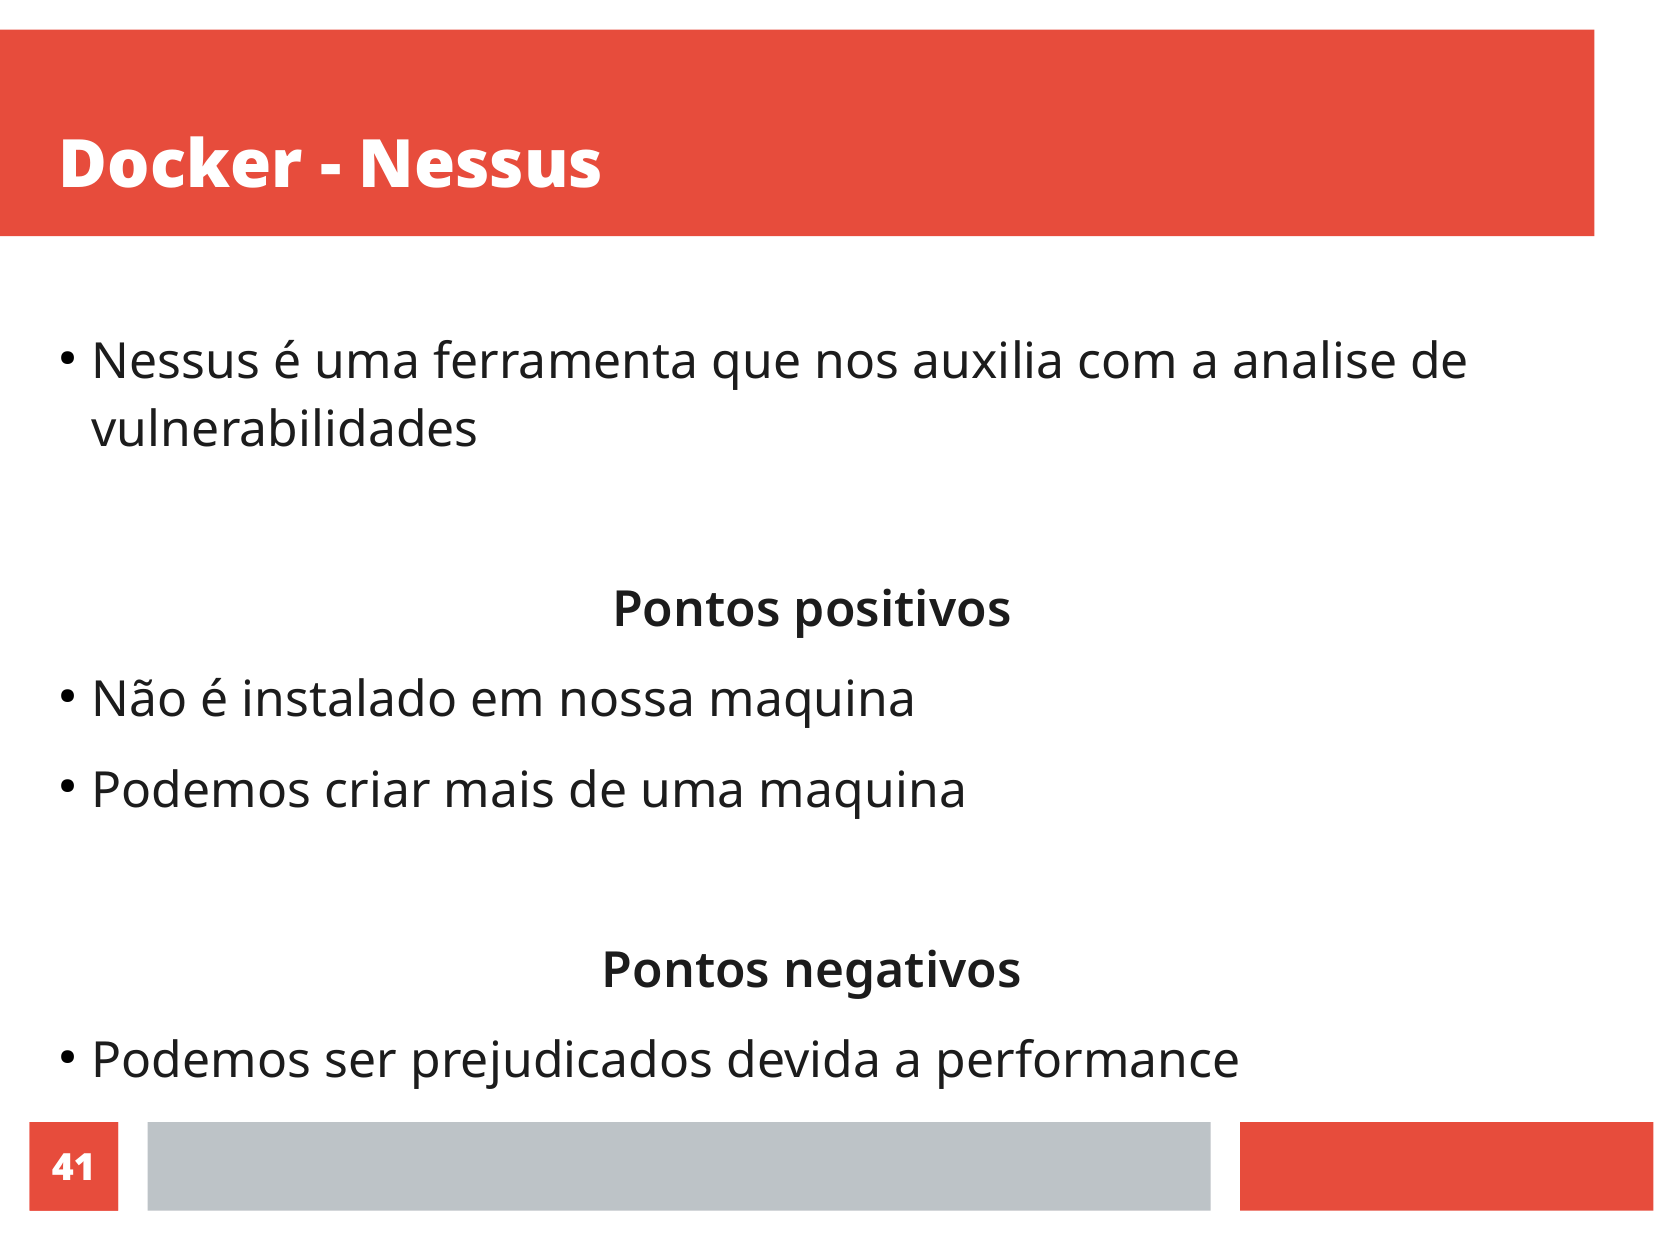

# Docker - Nessus
Nessus é uma ferramenta que nos auxilia com a analise de vulnerabilidades
Pontos positivos
Não é instalado em nossa maquina
Podemos criar mais de uma maquina
Pontos negativos
Podemos ser prejudicados devida a performance
41